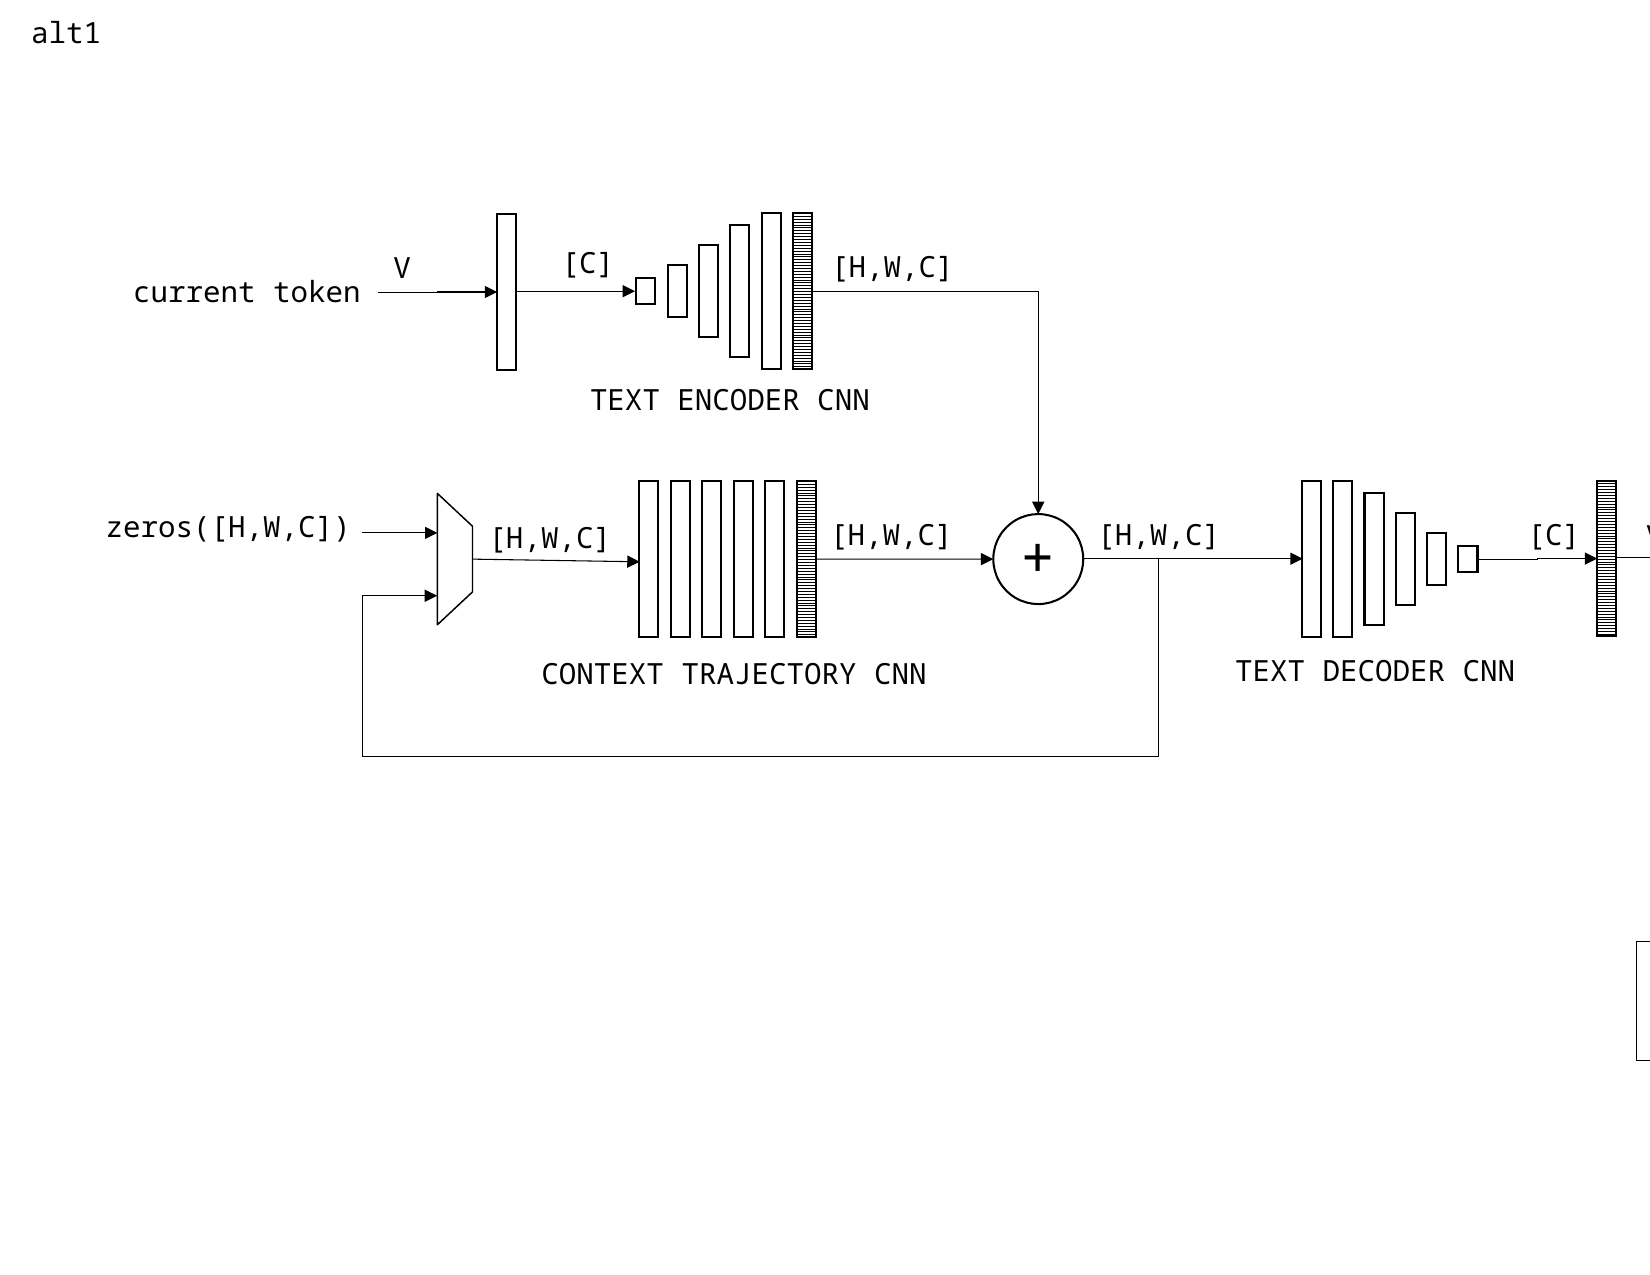

alt1
[C]
[H,W,C]
V
current token
TEXT ENCODER CNN
zeros([H,W,C])
[H,W,C]
[H,W,C]
[C]
V
[H,W,C]
+
next token
TEXT DECODER CNN
CONTEXT TRAJECTORY CNN
V	256
C	384
H,W	81,81